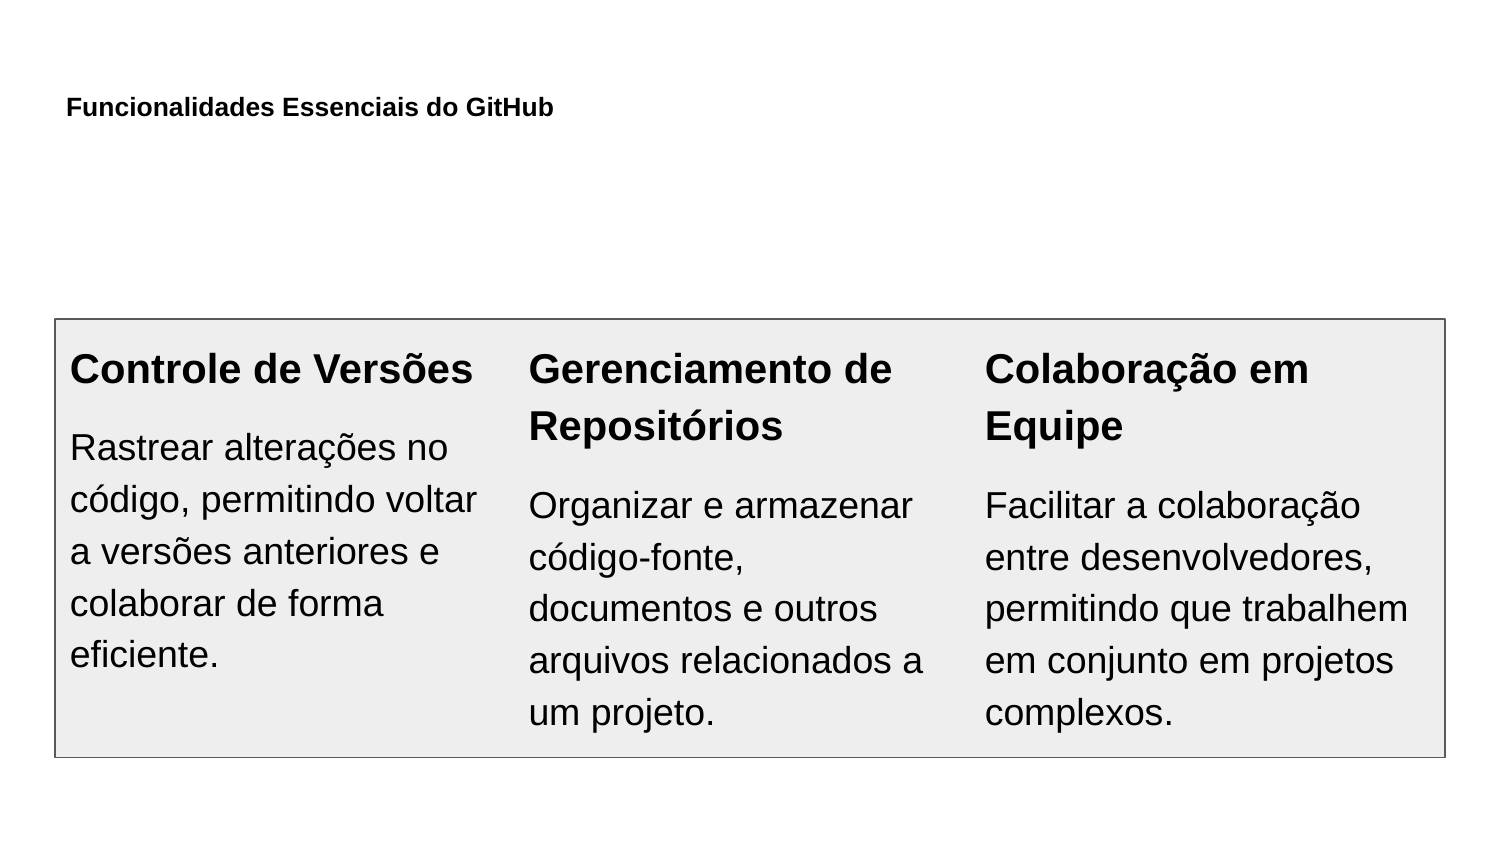

# Funcionalidades Essenciais do GitHub
Controle de Versões
Rastrear alterações no código, permitindo voltar a versões anteriores e colaborar de forma eficiente.
Gerenciamento de Repositórios
Organizar e armazenar código-fonte, documentos e outros arquivos relacionados a um projeto.
Colaboração em Equipe
Facilitar a colaboração entre desenvolvedores, permitindo que trabalhem em conjunto em projetos complexos.